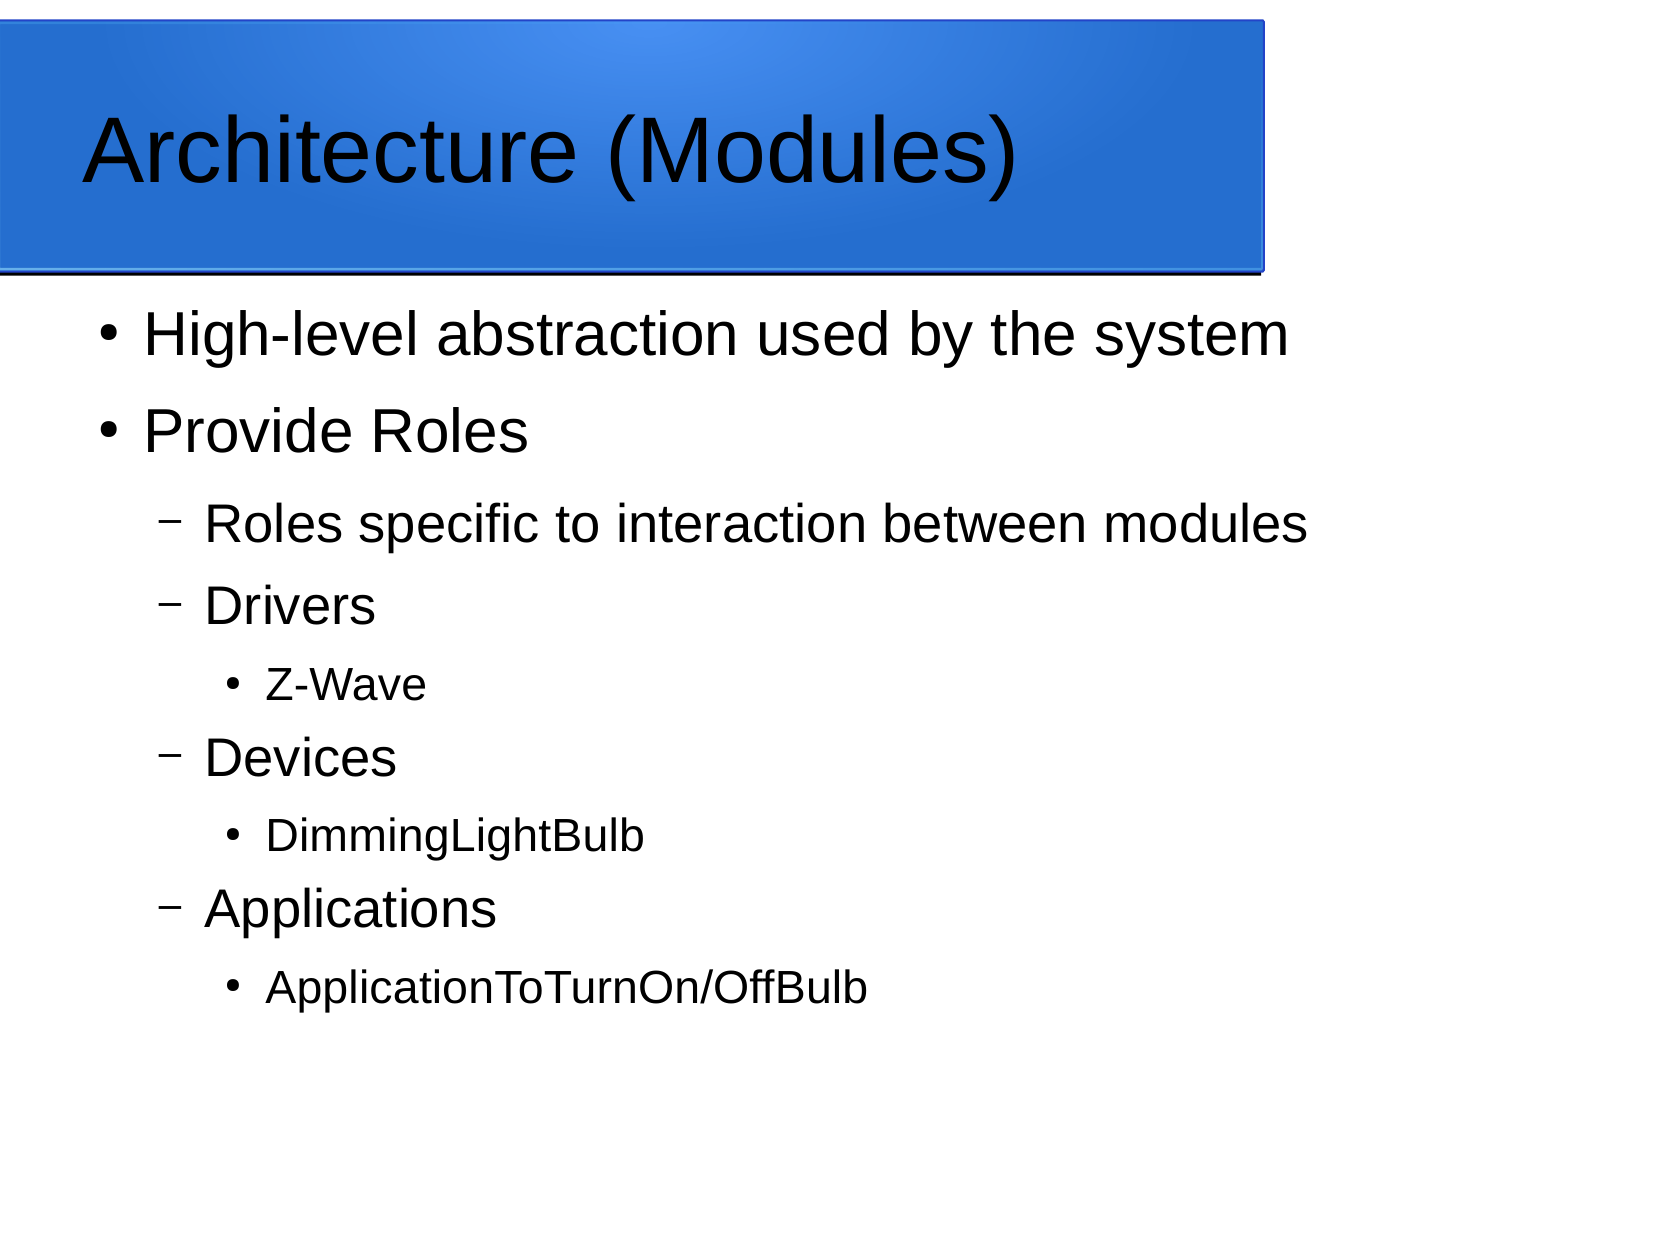

# Architecture (Modules)
High-level abstraction used by the system
Provide Roles
Roles specific to interaction between modules
Drivers
Z-Wave
Devices
DimmingLightBulb
Applications
ApplicationToTurnOn/OffBulb